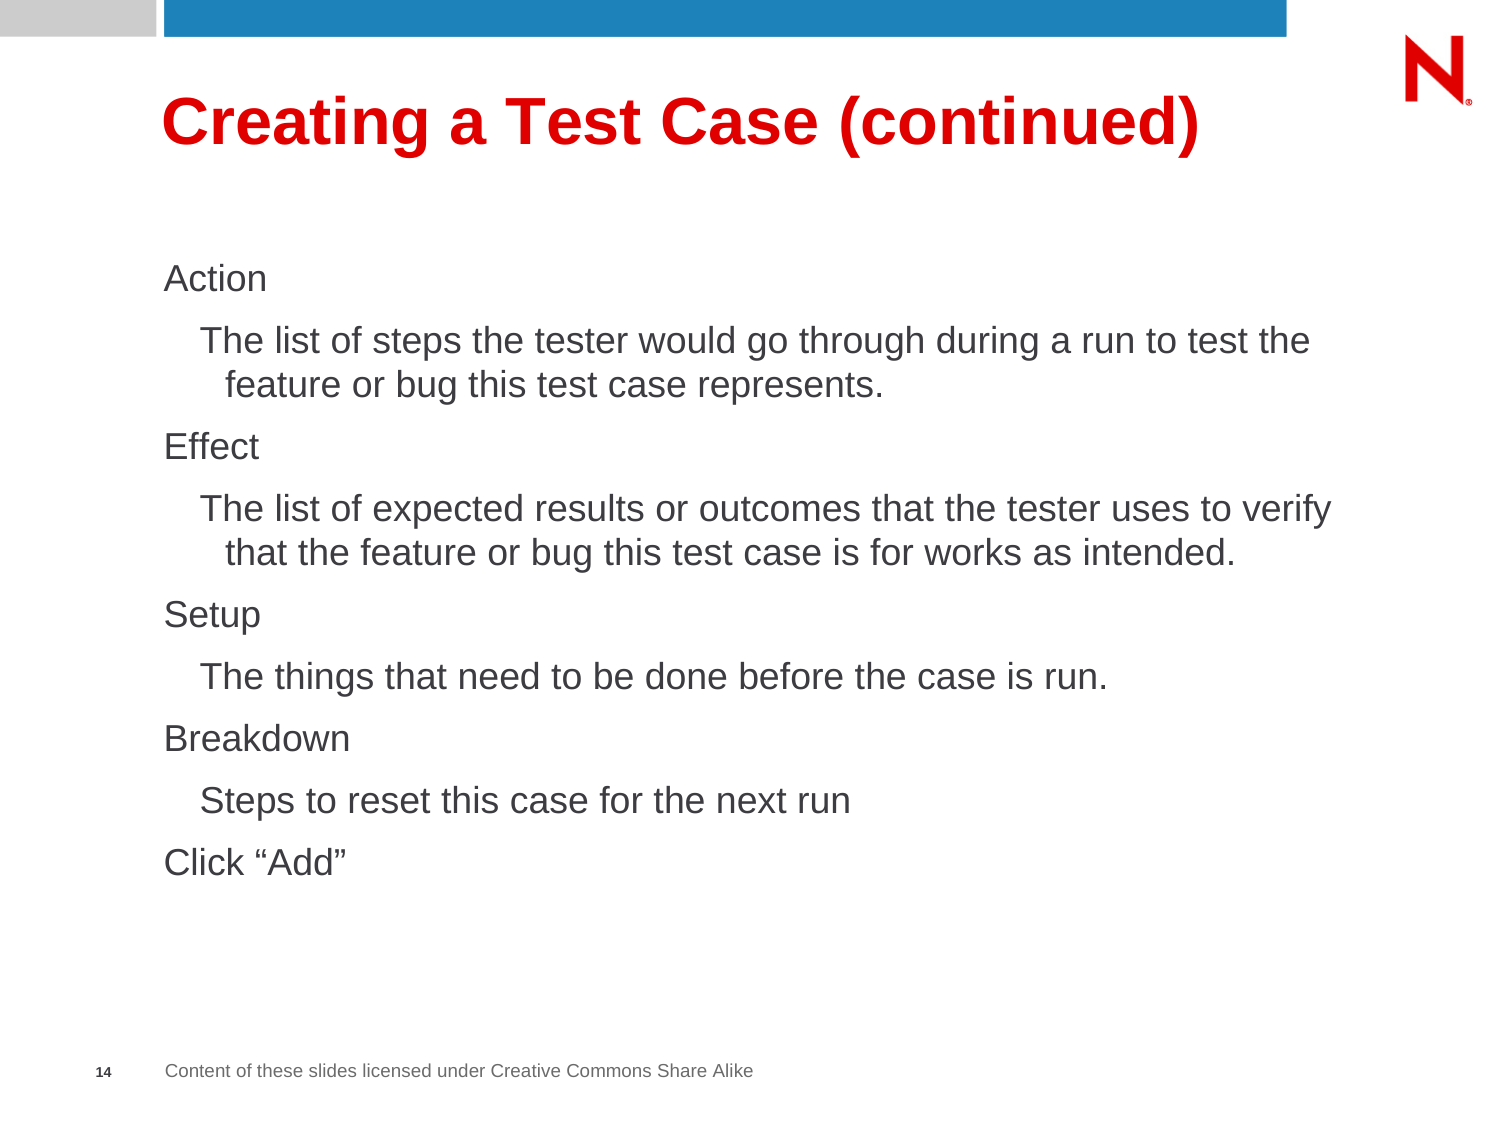

# Creating a Test Case (continued)
Action
The list of steps the tester would go through during a run to test the feature or bug this test case represents.
Effect
The list of expected results or outcomes that the tester uses to verify that the feature or bug this test case is for works as intended.
Setup
The things that need to be done before the case is run.
Breakdown
Steps to reset this case for the next run
Click “Add”